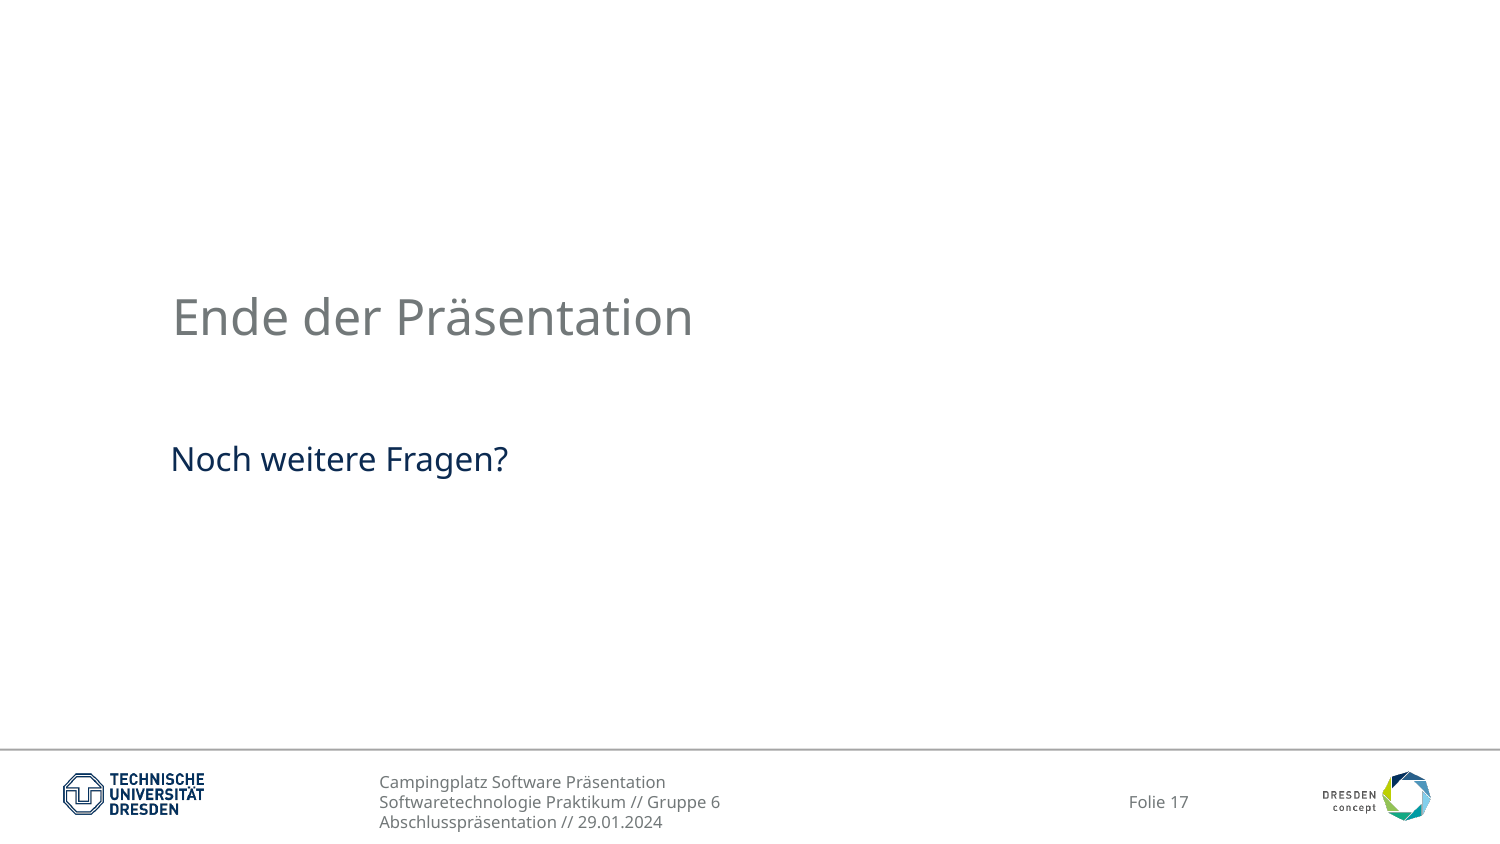

# Ende der Präsentation
Noch weitere Fragen?